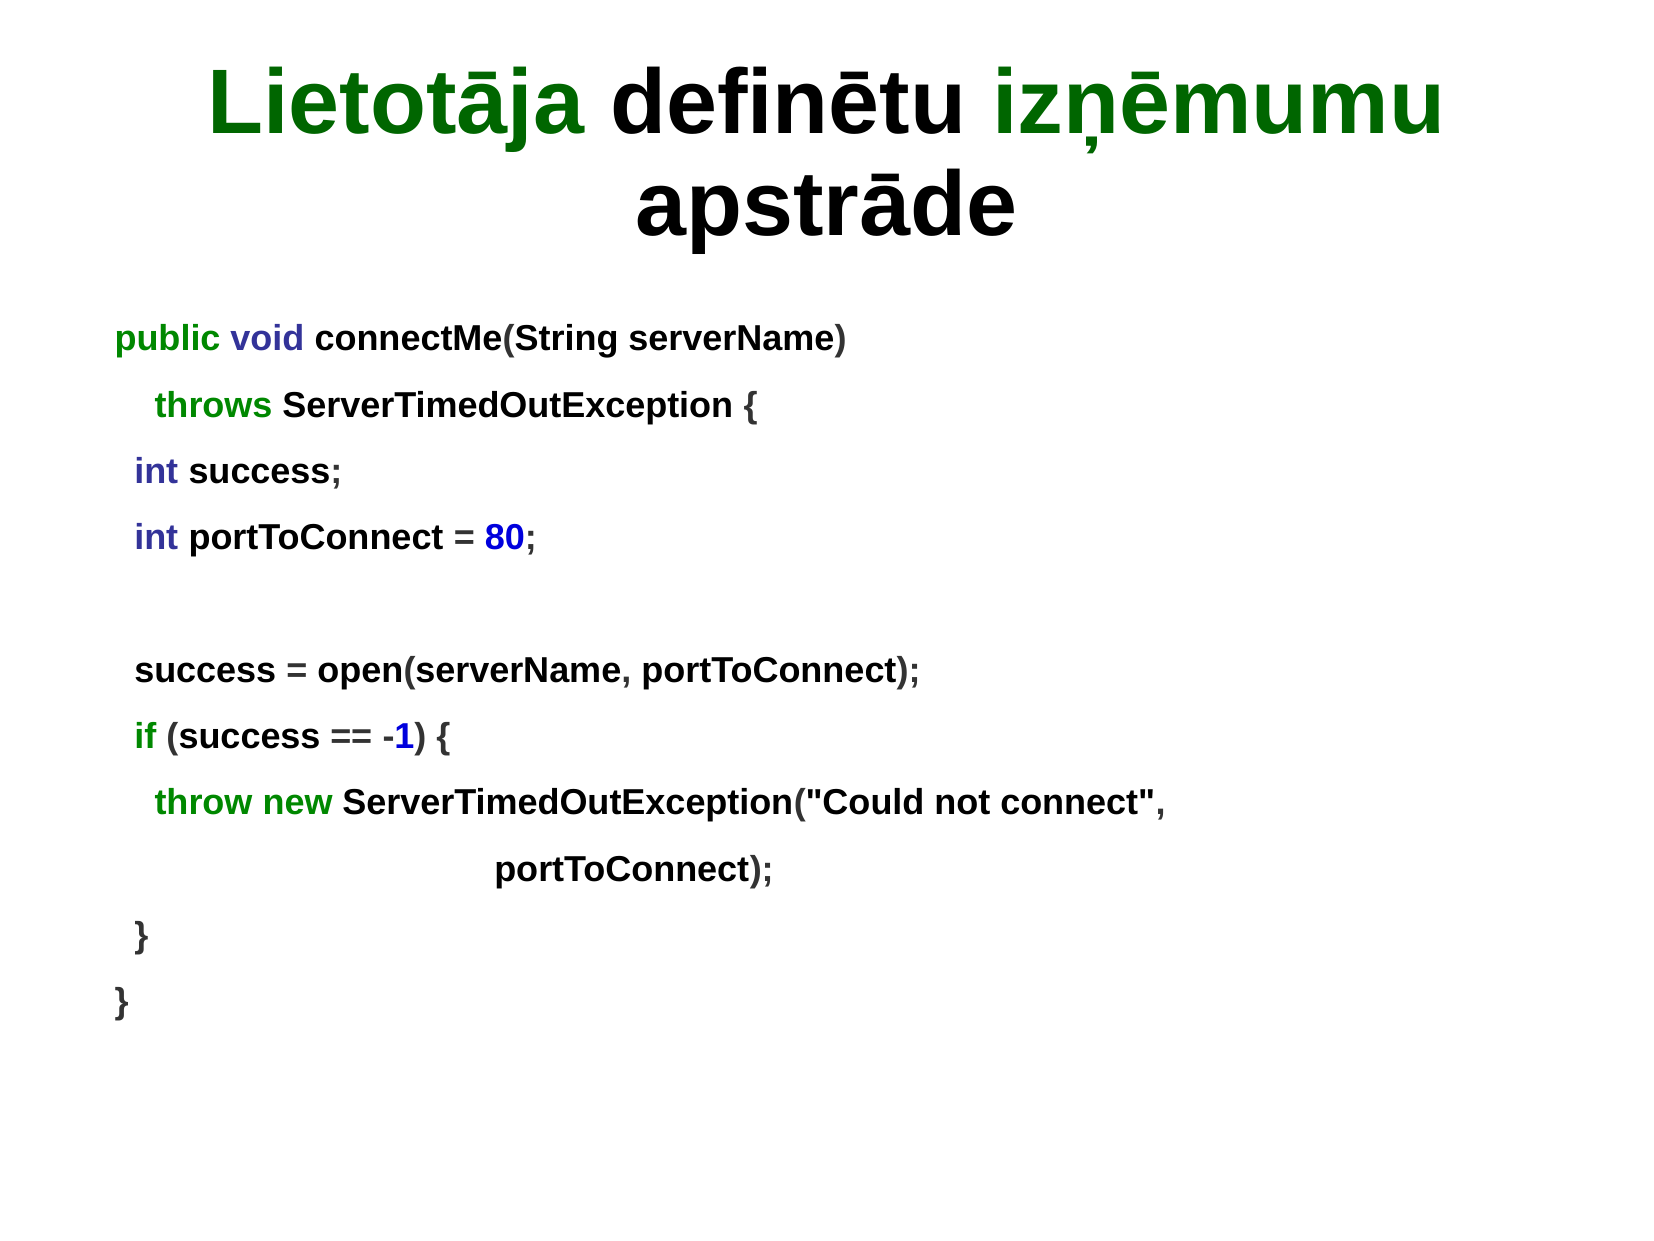

# Lietotāja definētu izņēmumu apstrāde
 public void connectMe(String serverName)
 throws ServerTimedOutException {
 int success;
 int portToConnect = 80;
 success = open(serverName, portToConnect);
 if (success == -1) {
 throw new ServerTimedOutException("Could not connect",
 portToConnect);
 }
 }